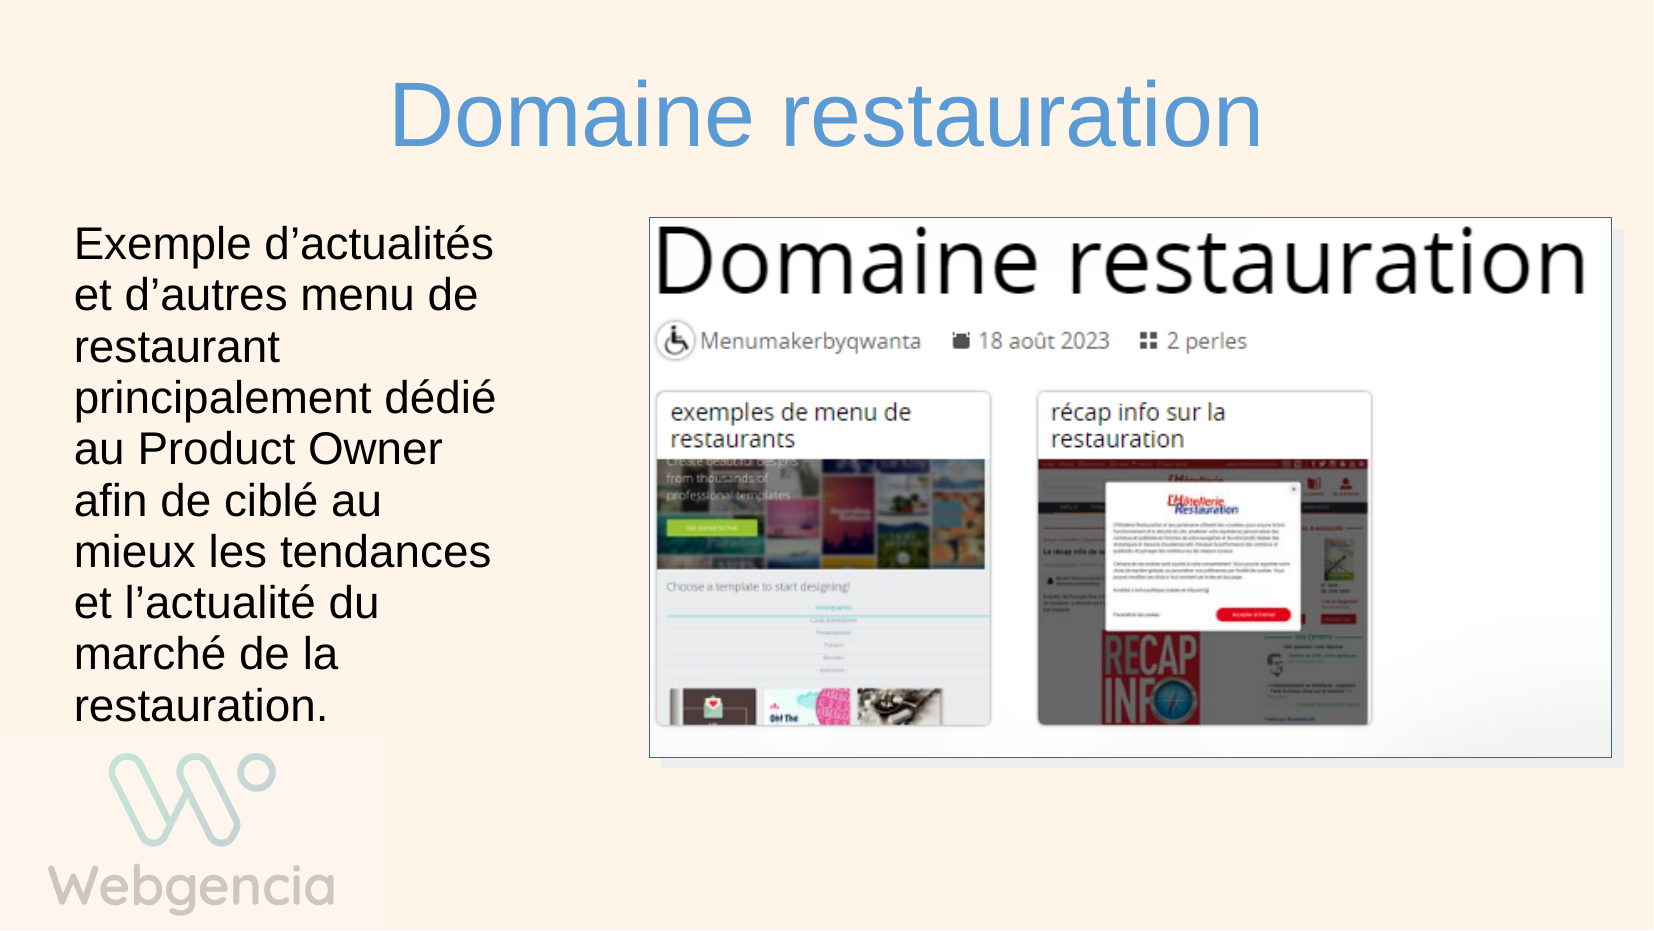

# Domaine restauration
Exemple d’actualités et d’autres menu de restaurant principalement dédié au Product Owner afin de ciblé au mieux les tendances et l’actualité du marché de la restauration.